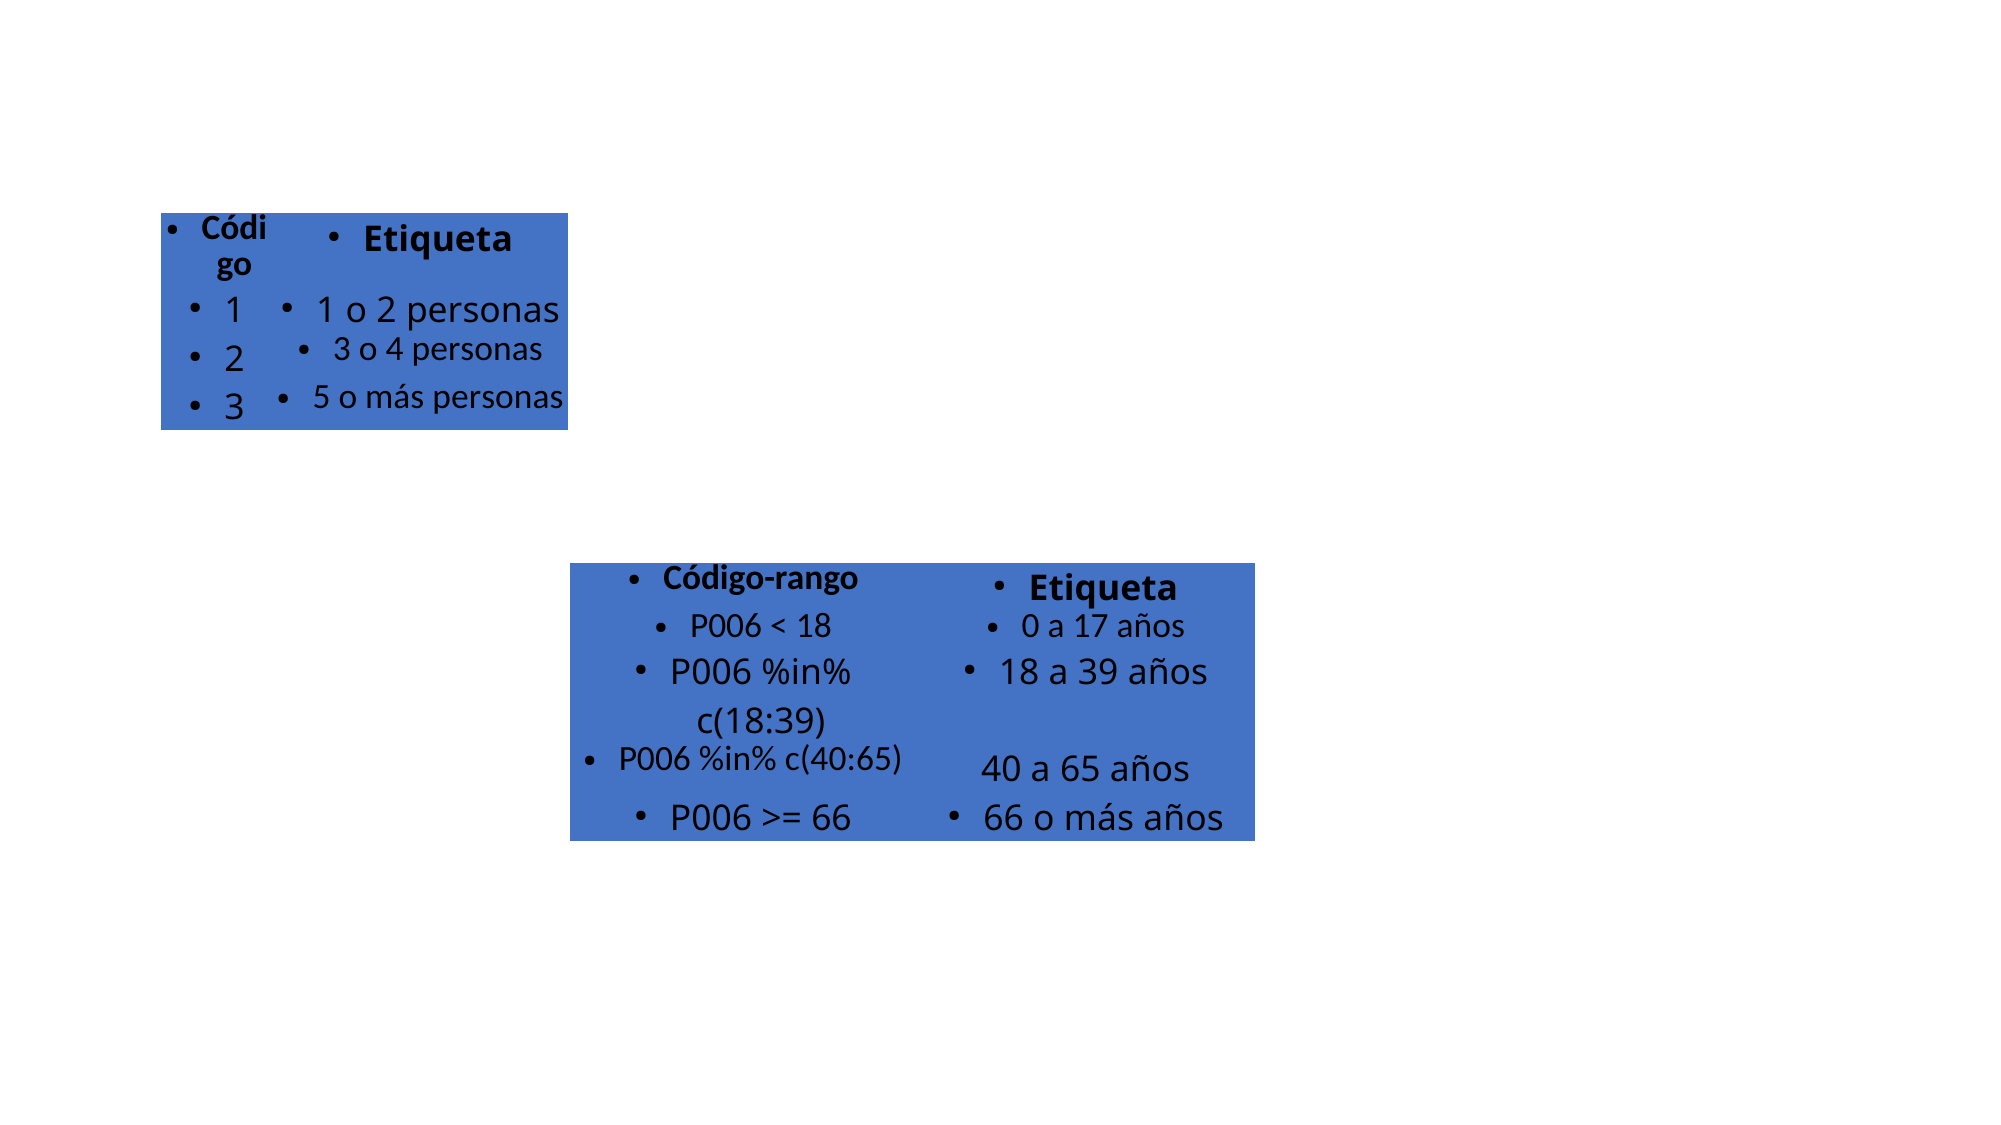

| Código | Etiqueta |
| --- | --- |
| 1 | 1 o 2 personas |
| 2 | 3 o 4 personas |
| 3 | 5 o más personas |
| Código-rango | Etiqueta |
| --- | --- |
| P006 < 18 | 0 a 17 años |
| P006 %in% c(18:39) | 18 a 39 años |
| P006 %in% c(40:65) | 40 a 65 años |
| P006 >= 66 | 66 o más años |